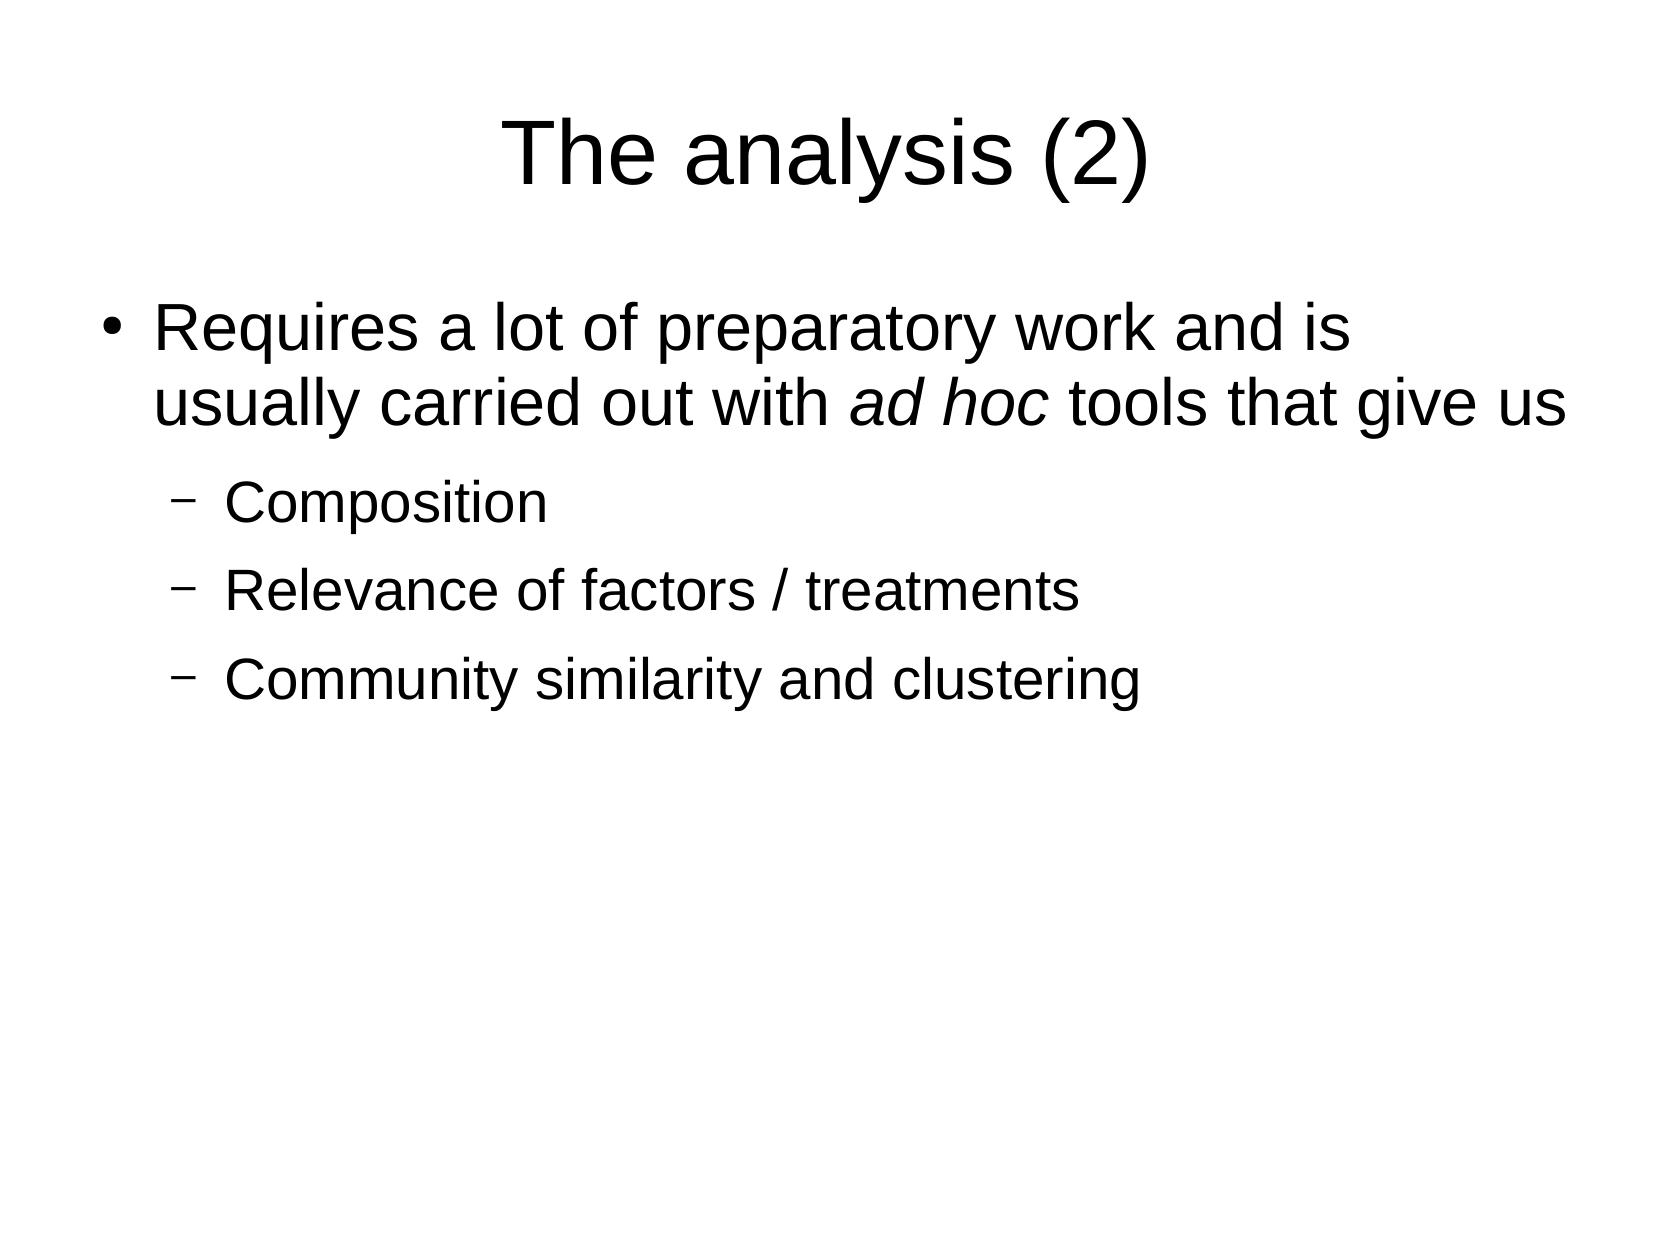

# The analysis (2)
Requires a lot of preparatory work and is usually carried out with ad hoc tools that give us
Composition
Relevance of factors / treatments
Community similarity and clustering